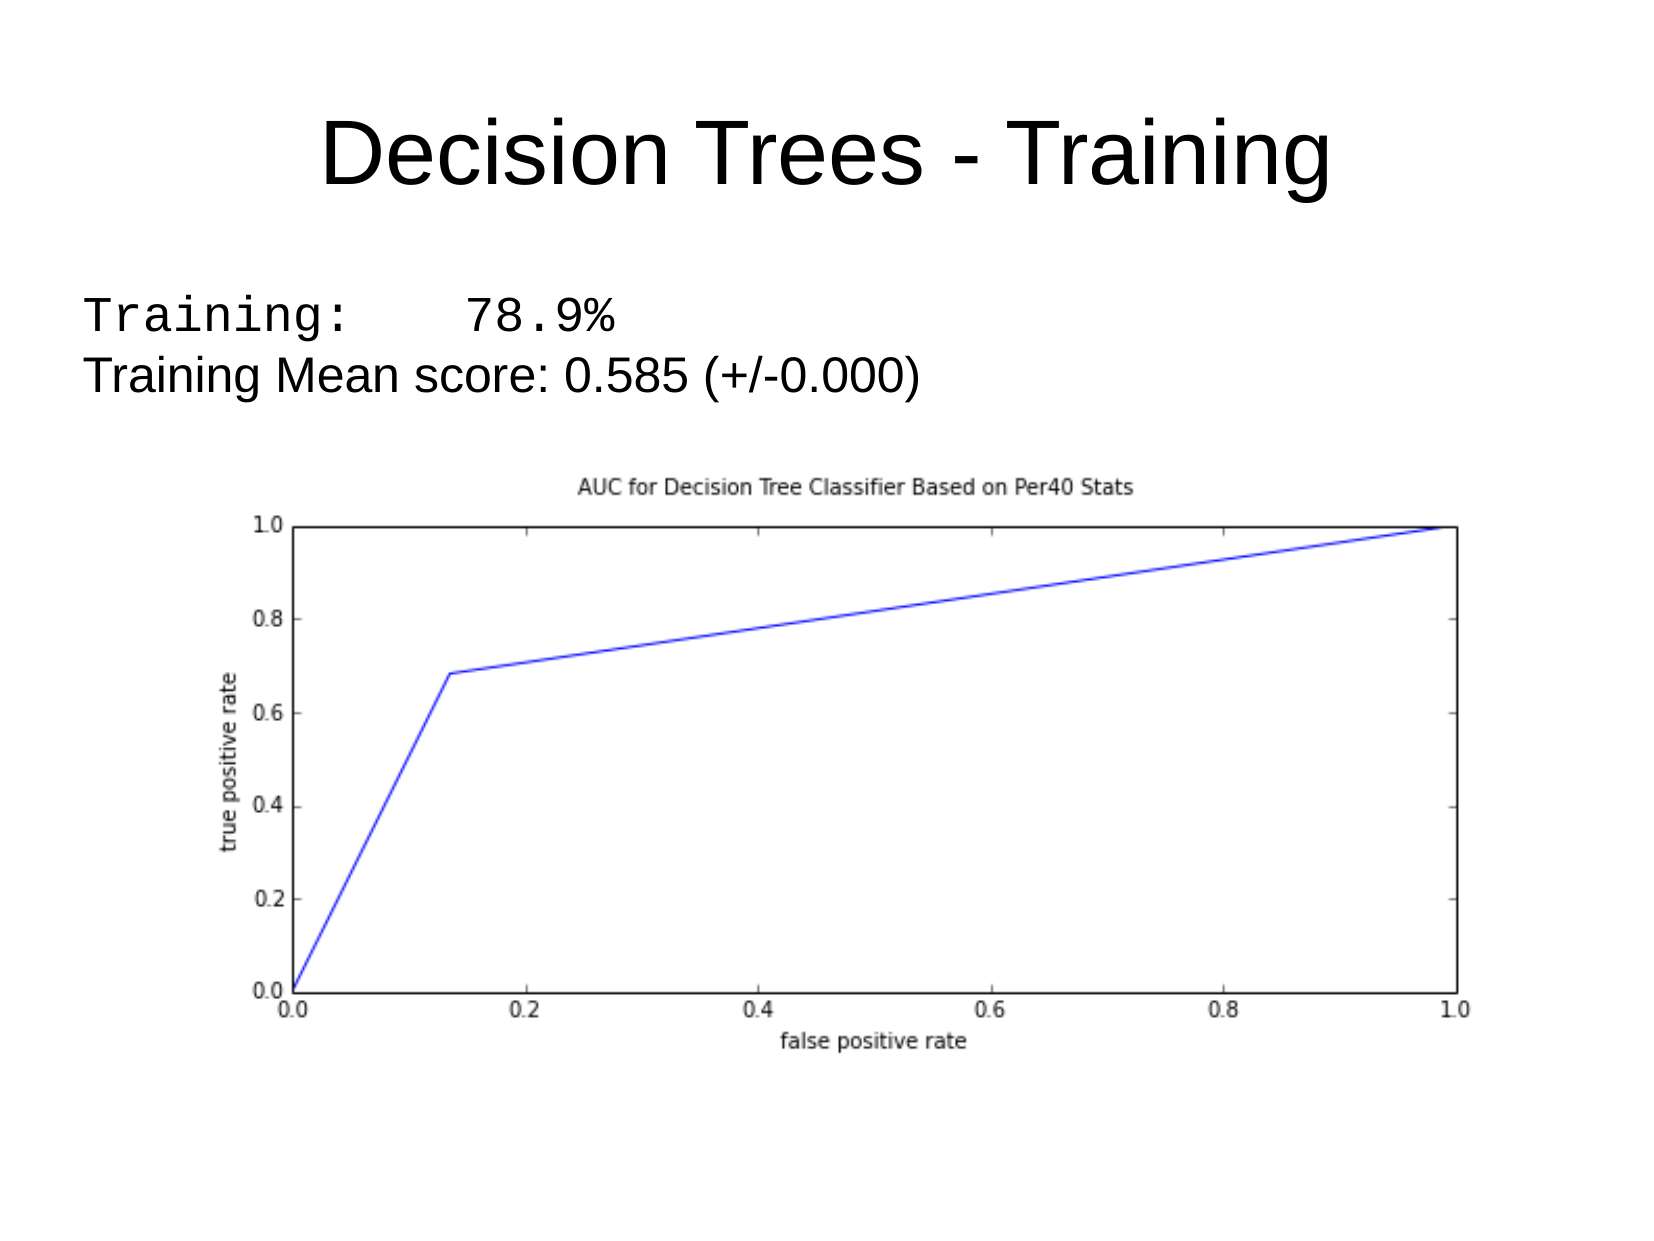

# Decision Trees - Training
Training: 	78.9%
Training Mean score: 0.585 (+/-0.000)